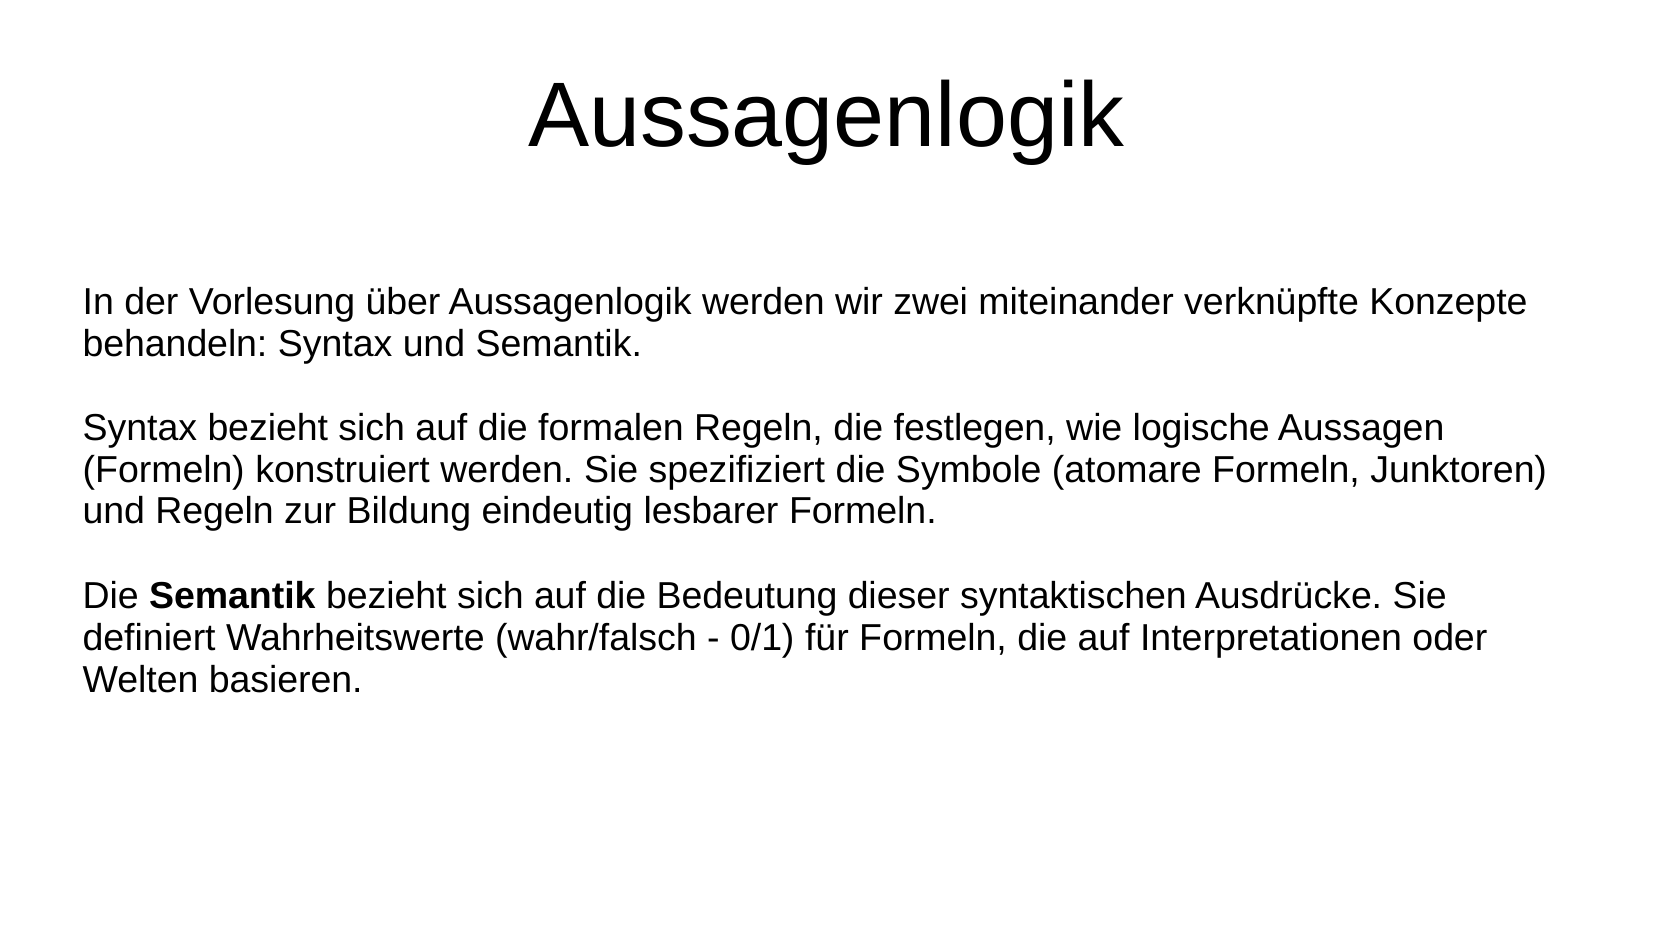

# Aussagenlogik
In der Vorlesung über Aussagenlogik werden wir zwei miteinander verknüpfte Konzepte behandeln: Syntax und Semantik.
Syntax bezieht sich auf die formalen Regeln, die festlegen, wie logische Aussagen (Formeln) konstruiert werden. Sie spezifiziert die Symbole (atomare Formeln, Junktoren) und Regeln zur Bildung eindeutig lesbarer Formeln.
Die Semantik bezieht sich auf die Bedeutung dieser syntaktischen Ausdrücke. Sie definiert Wahrheitswerte (wahr/falsch - 0/1) für Formeln, die auf Interpretationen oder Welten basieren.